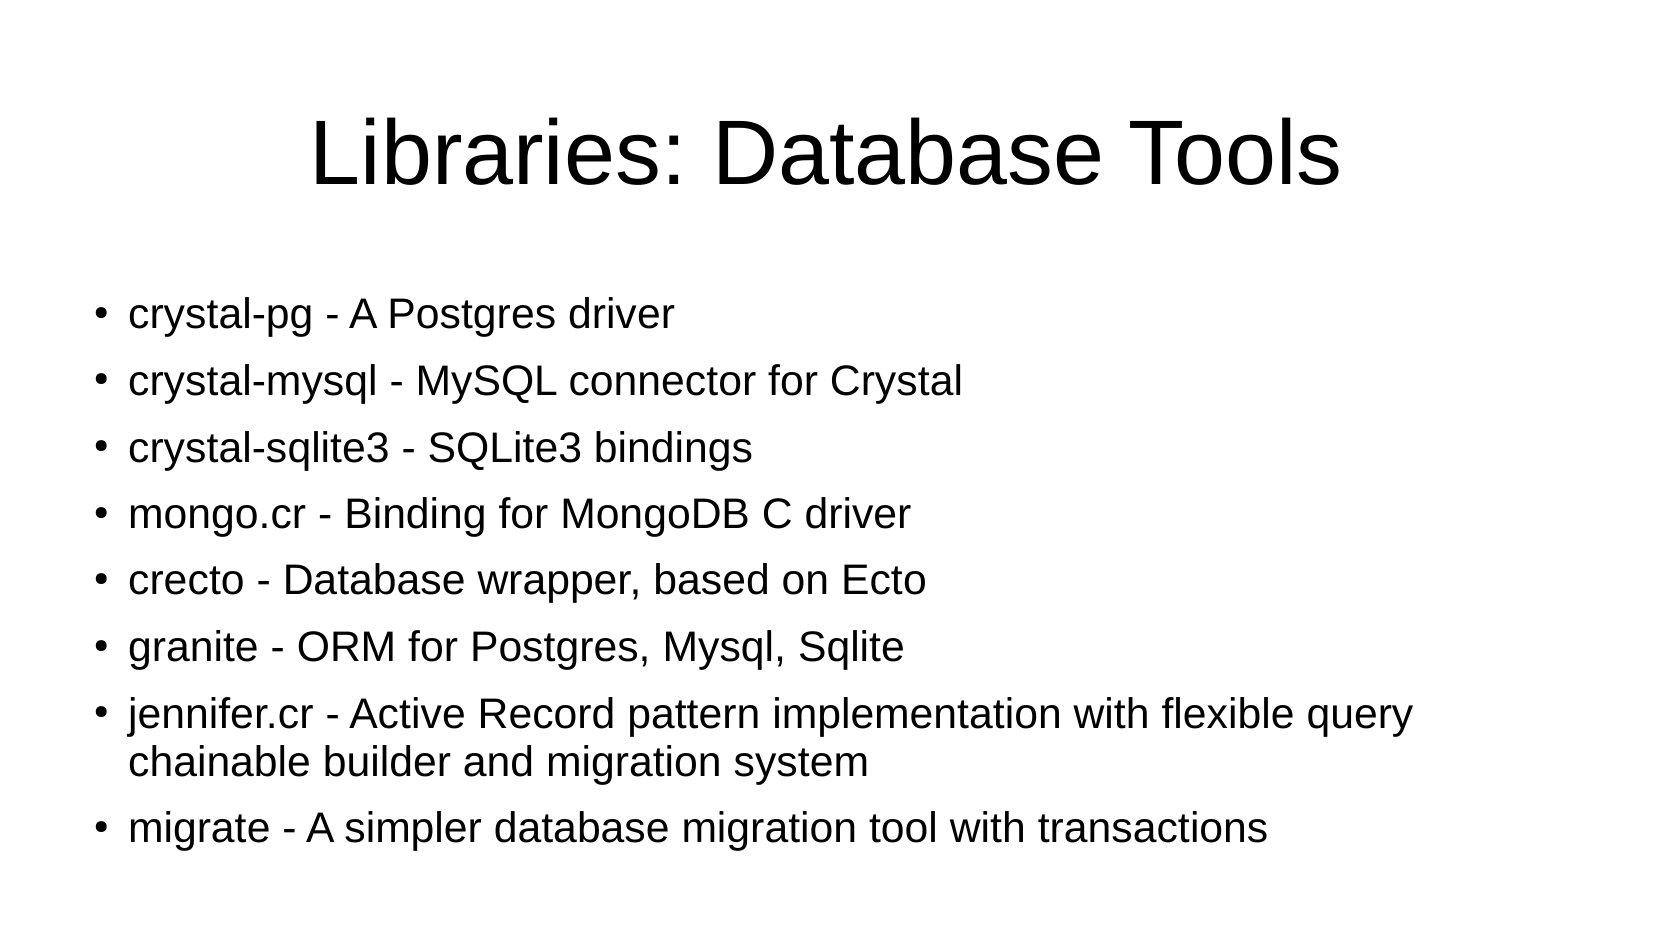

# Libraries: Database Tools
crystal-pg - A Postgres driver
crystal-mysql - MySQL connector for Crystal
crystal-sqlite3 - SQLite3 bindings
mongo.cr - Binding for MongoDB C driver
crecto - Database wrapper, based on Ecto
granite - ORM for Postgres, Mysql, Sqlite
jennifer.cr - Active Record pattern implementation with flexible query chainable builder and migration system
migrate - A simpler database migration tool with transactions